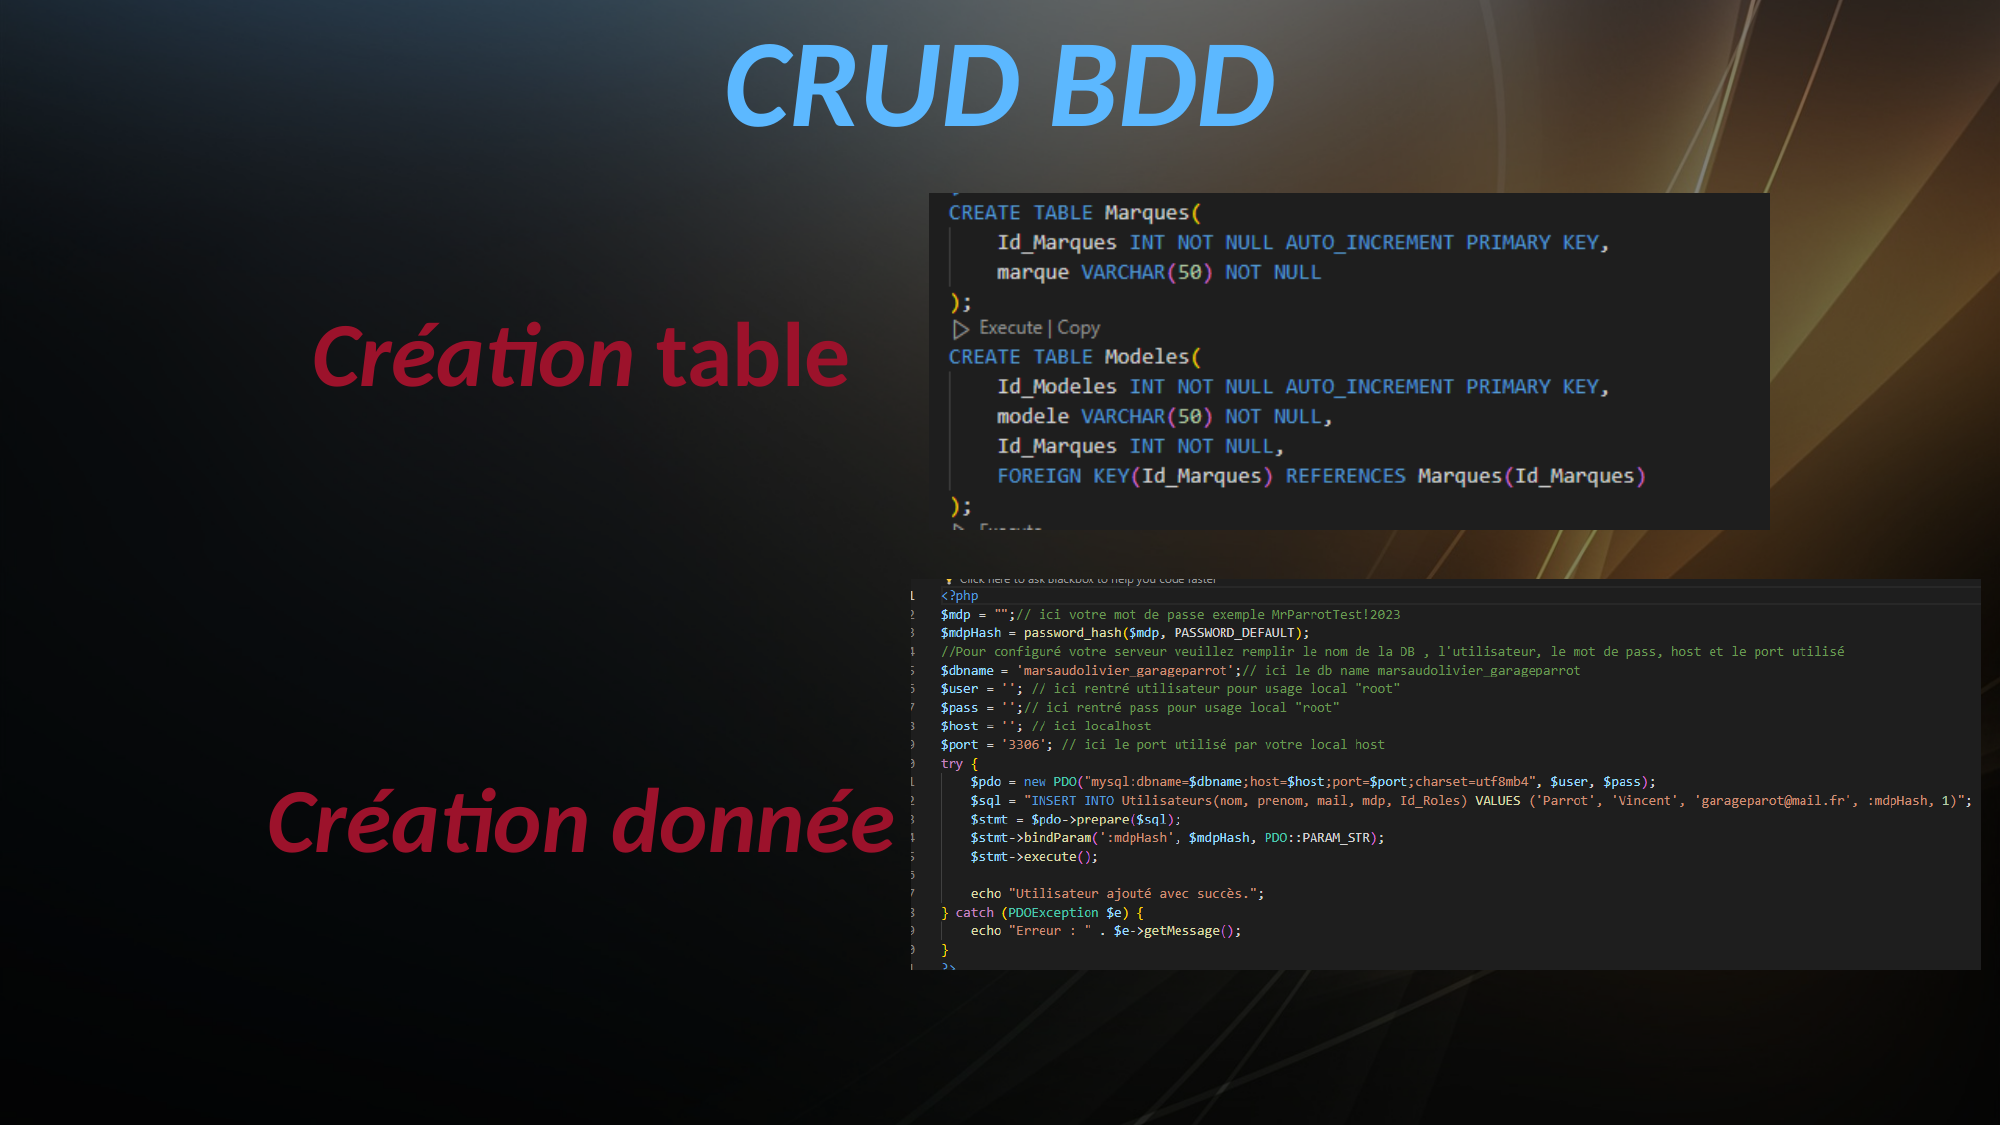

# CRUD BDD
Création table
Création donnée